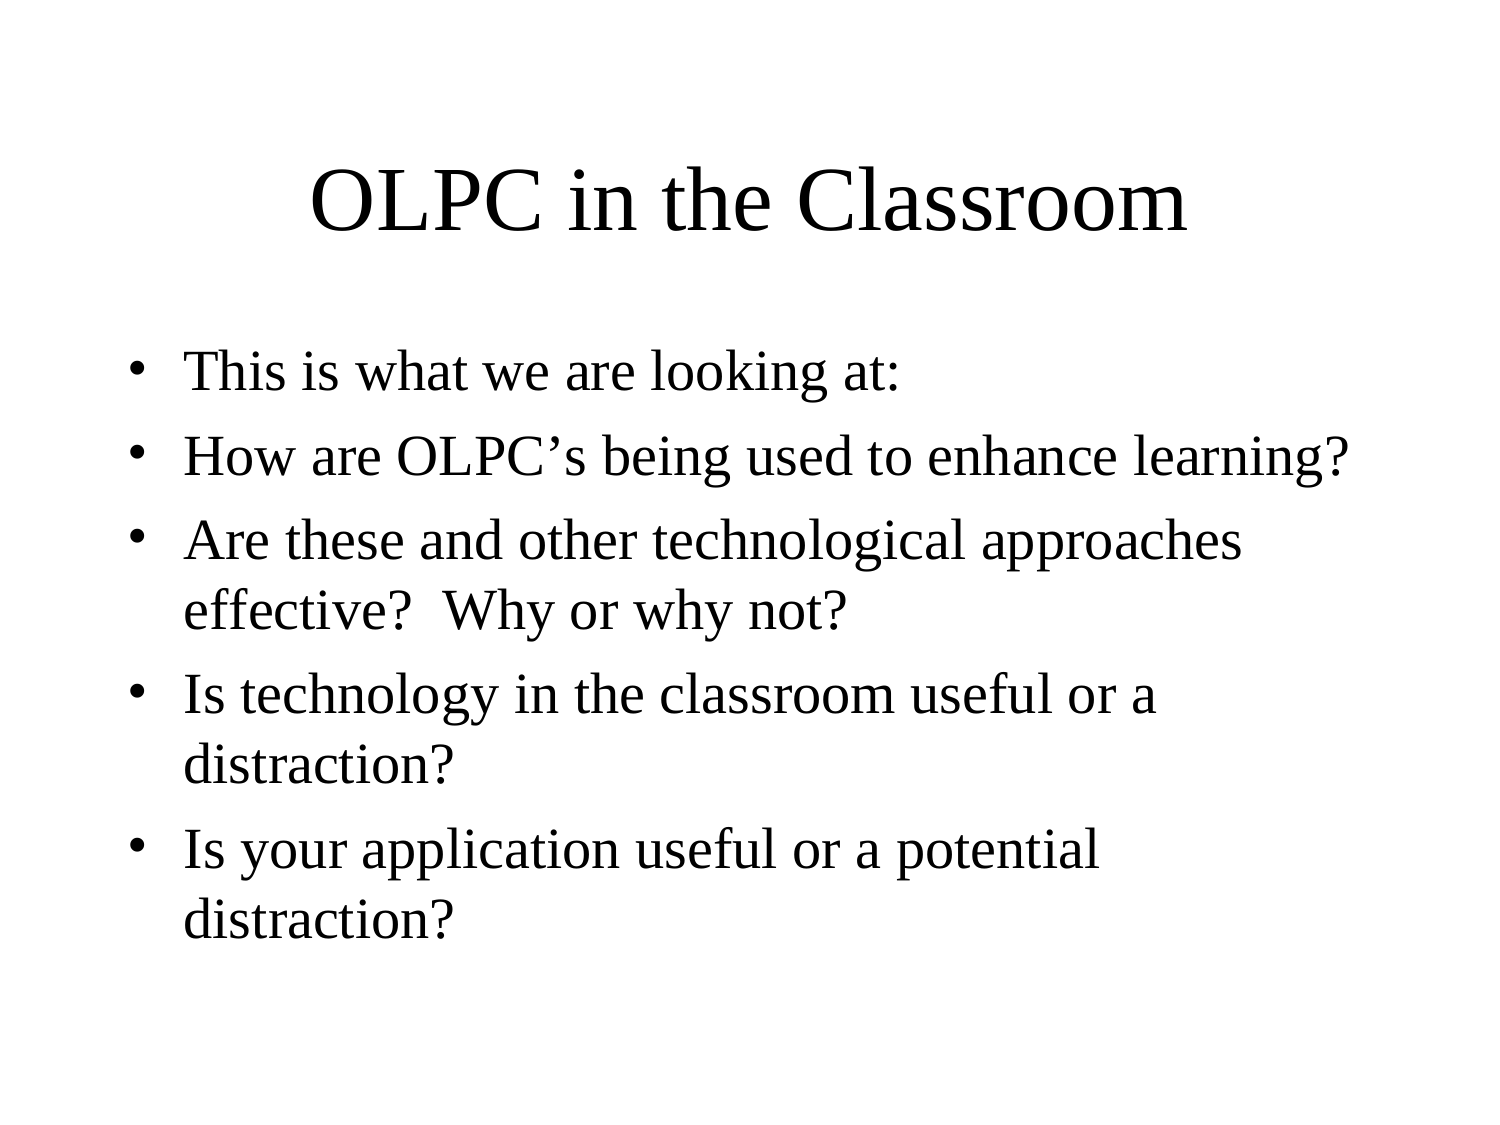

# OLPC in the Classroom
This is what we are looking at:
How are OLPC’s being used to enhance learning?
Are these and other technological approaches effective? Why or why not?
Is technology in the classroom useful or a distraction?
Is your application useful or a potential distraction?